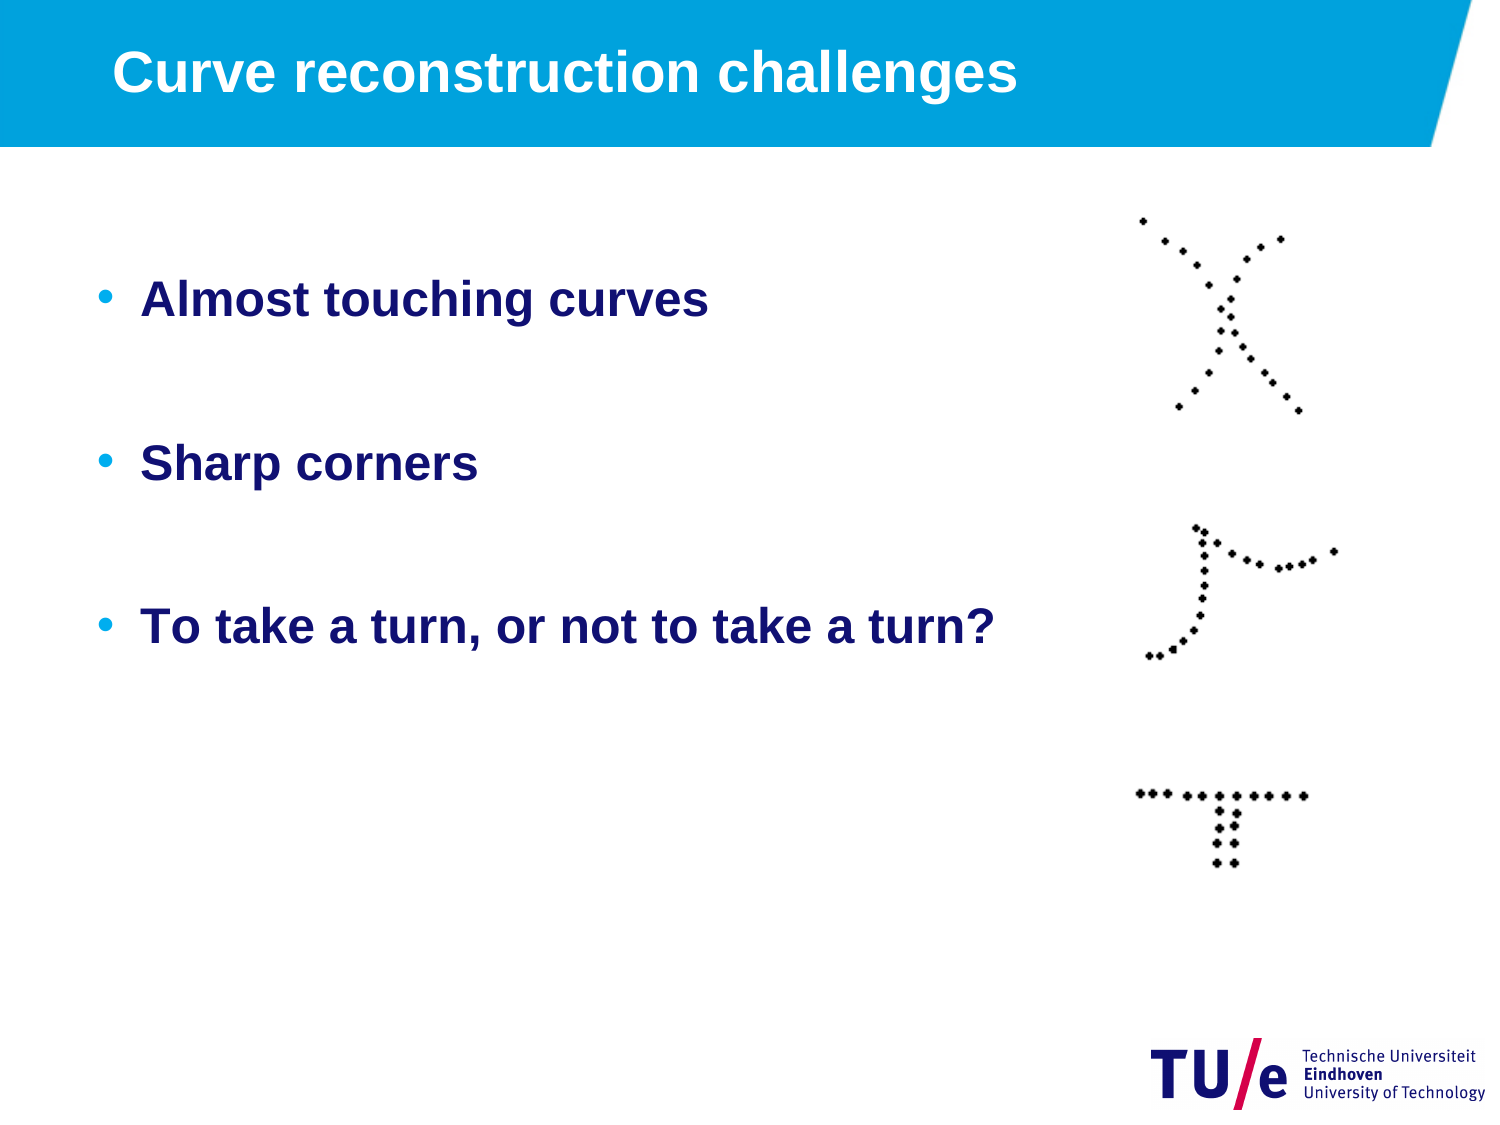

Curve reconstruction challenges
Almost touching curves
Sharp corners
To take a turn, or not to take a turn?